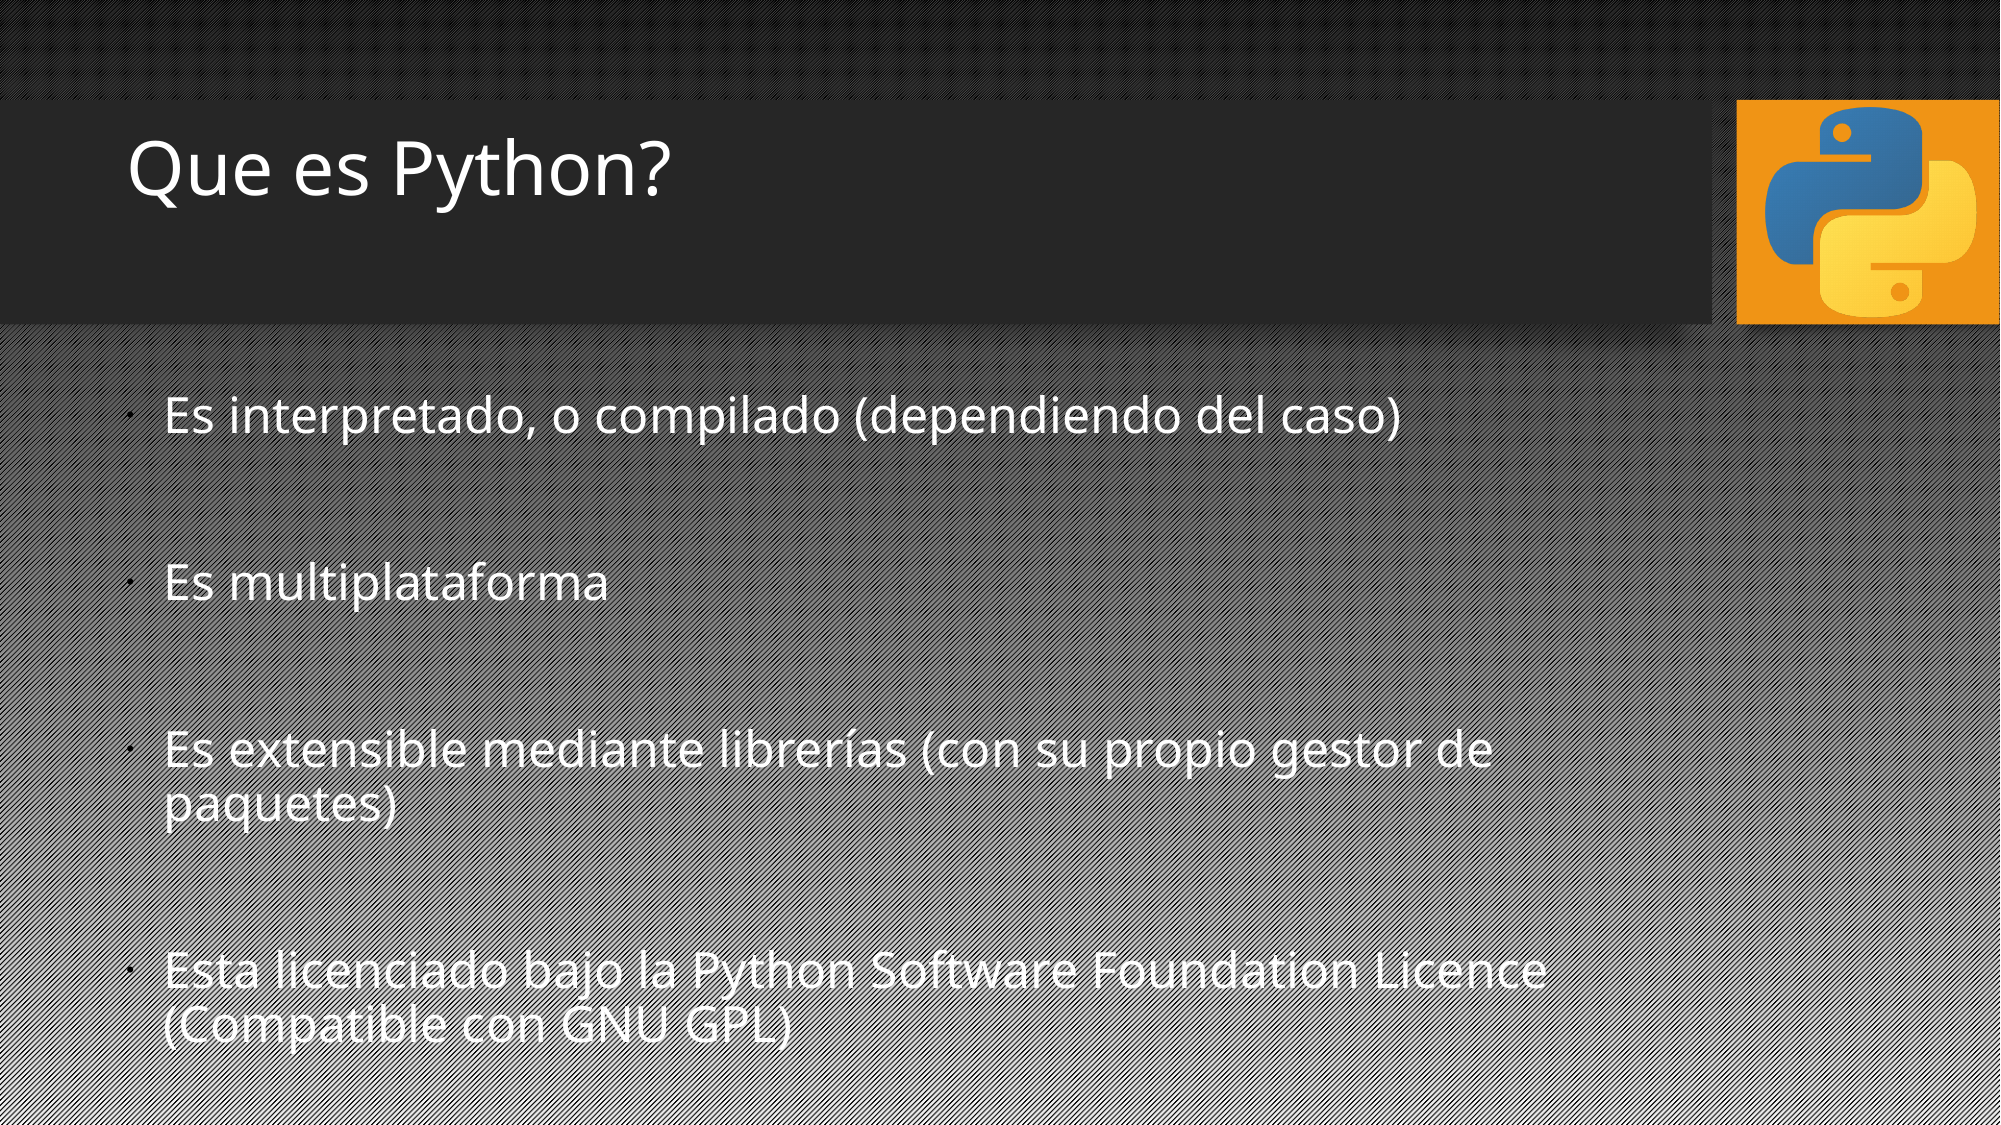

# Que es Python?
Es interpretado, o compilado (dependiendo del caso)
Es multiplataforma
Es extensible mediante librerías (con su propio gestor de paquetes)
Esta licenciado bajo la Python Software Foundation Licence (Compatible con GNU GPL)